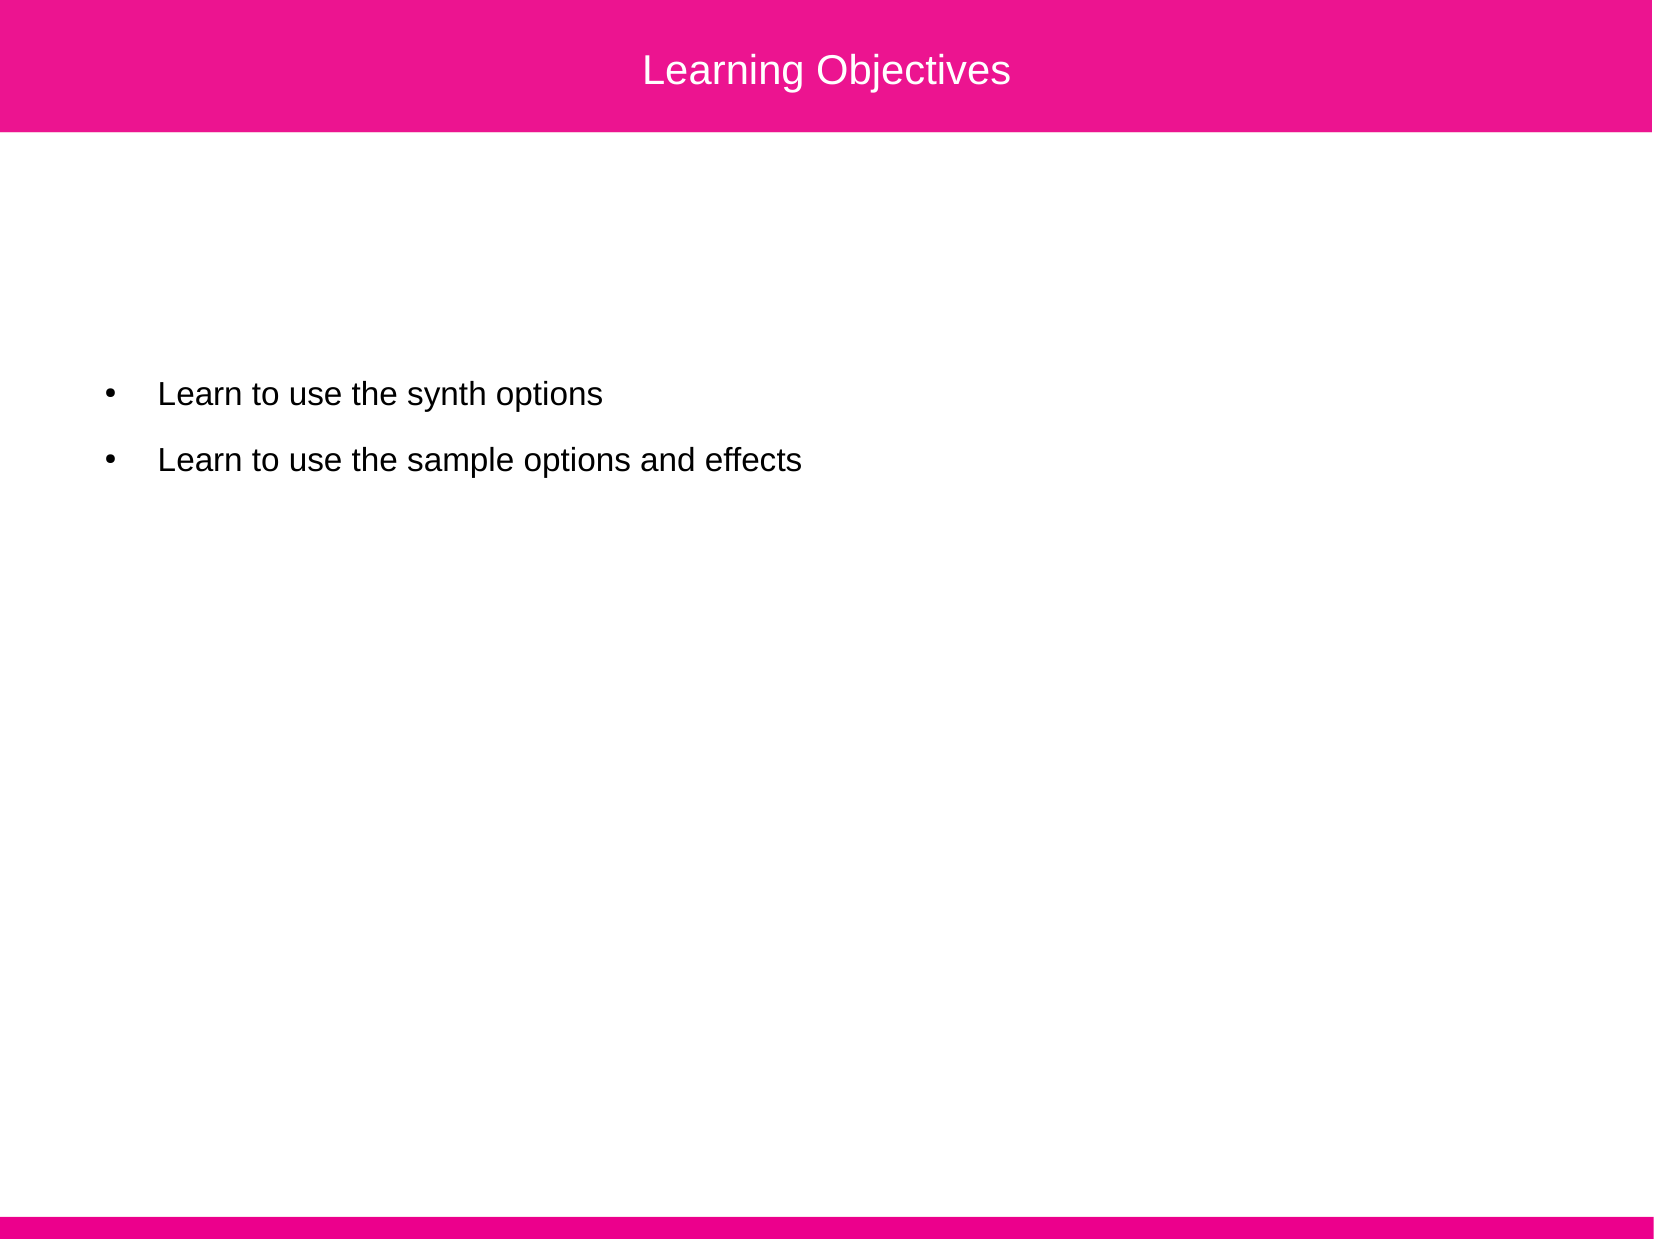

# Learning Objectives
Learn to use the synth options
Learn to use the sample options and effects